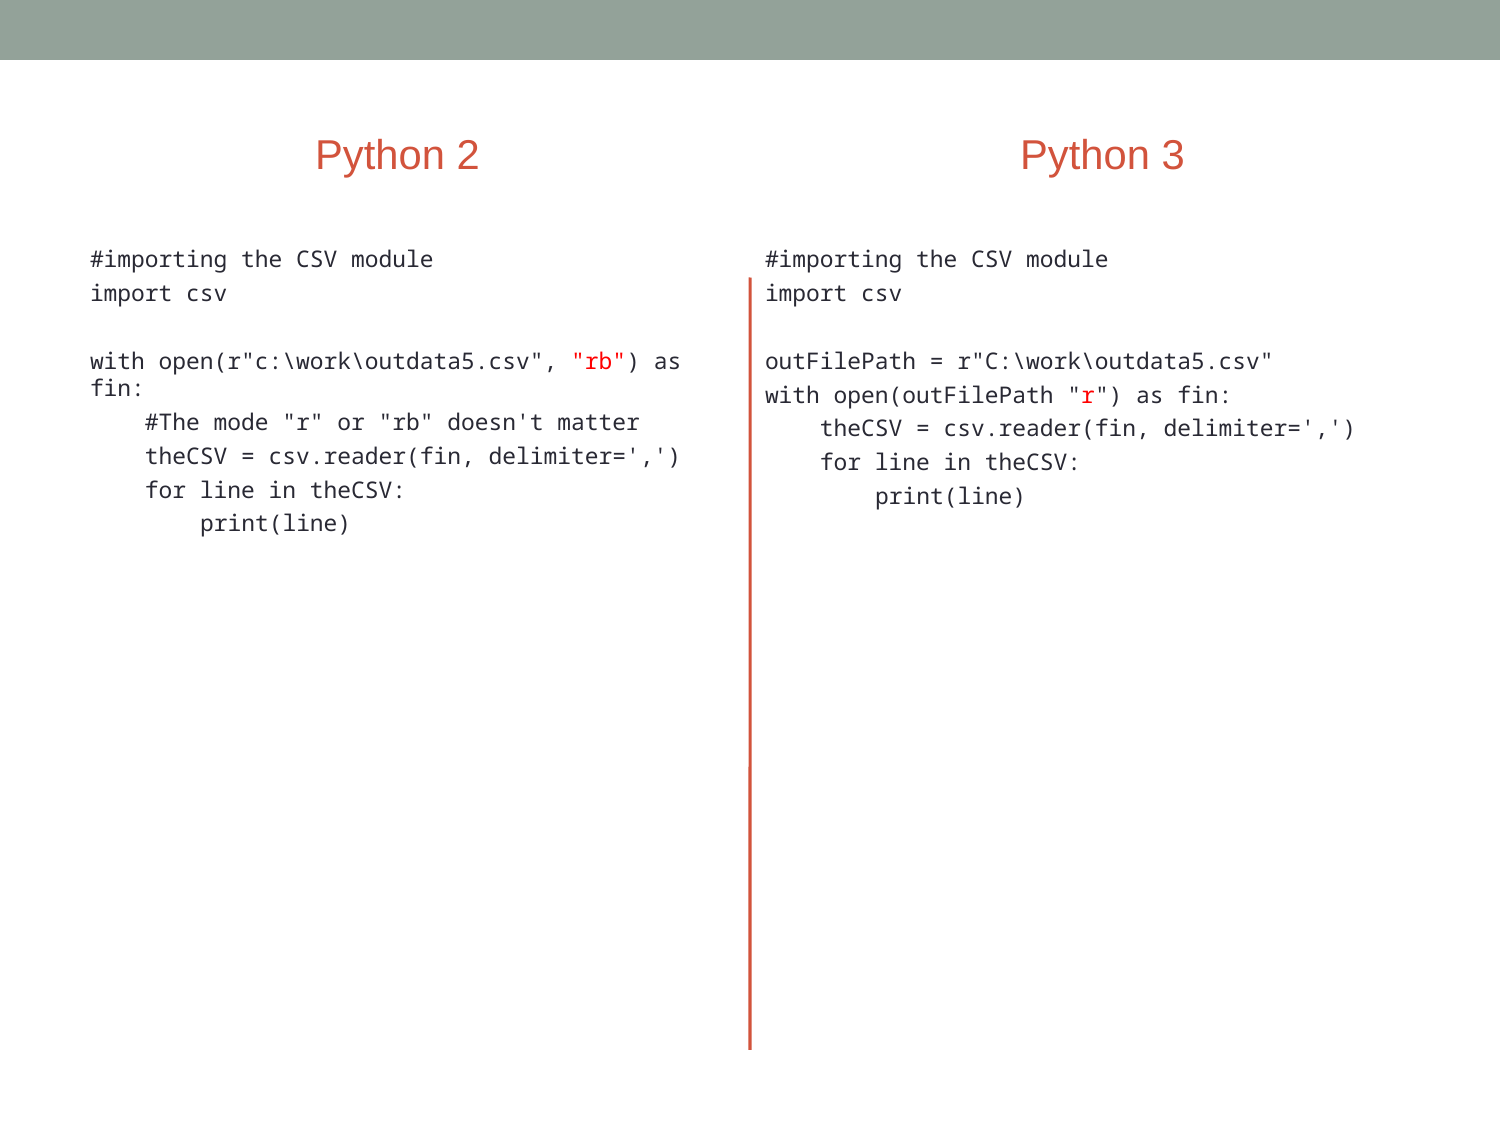

# Python 2
Python 3
#importing the CSV module
import csv
with open(r"c:\work\outdata5.csv", "rb") as fin:
 #The mode "r" or "rb" doesn't matter
 theCSV = csv.reader(fin, delimiter=',')
 for line in theCSV:
 print(line)
#importing the CSV module
import csv
outFilePath = r"C:\work\outdata5.csv"
with open(outFilePath "r") as fin:
 theCSV = csv.reader(fin, delimiter=',')
 for line in theCSV:
 print(line)